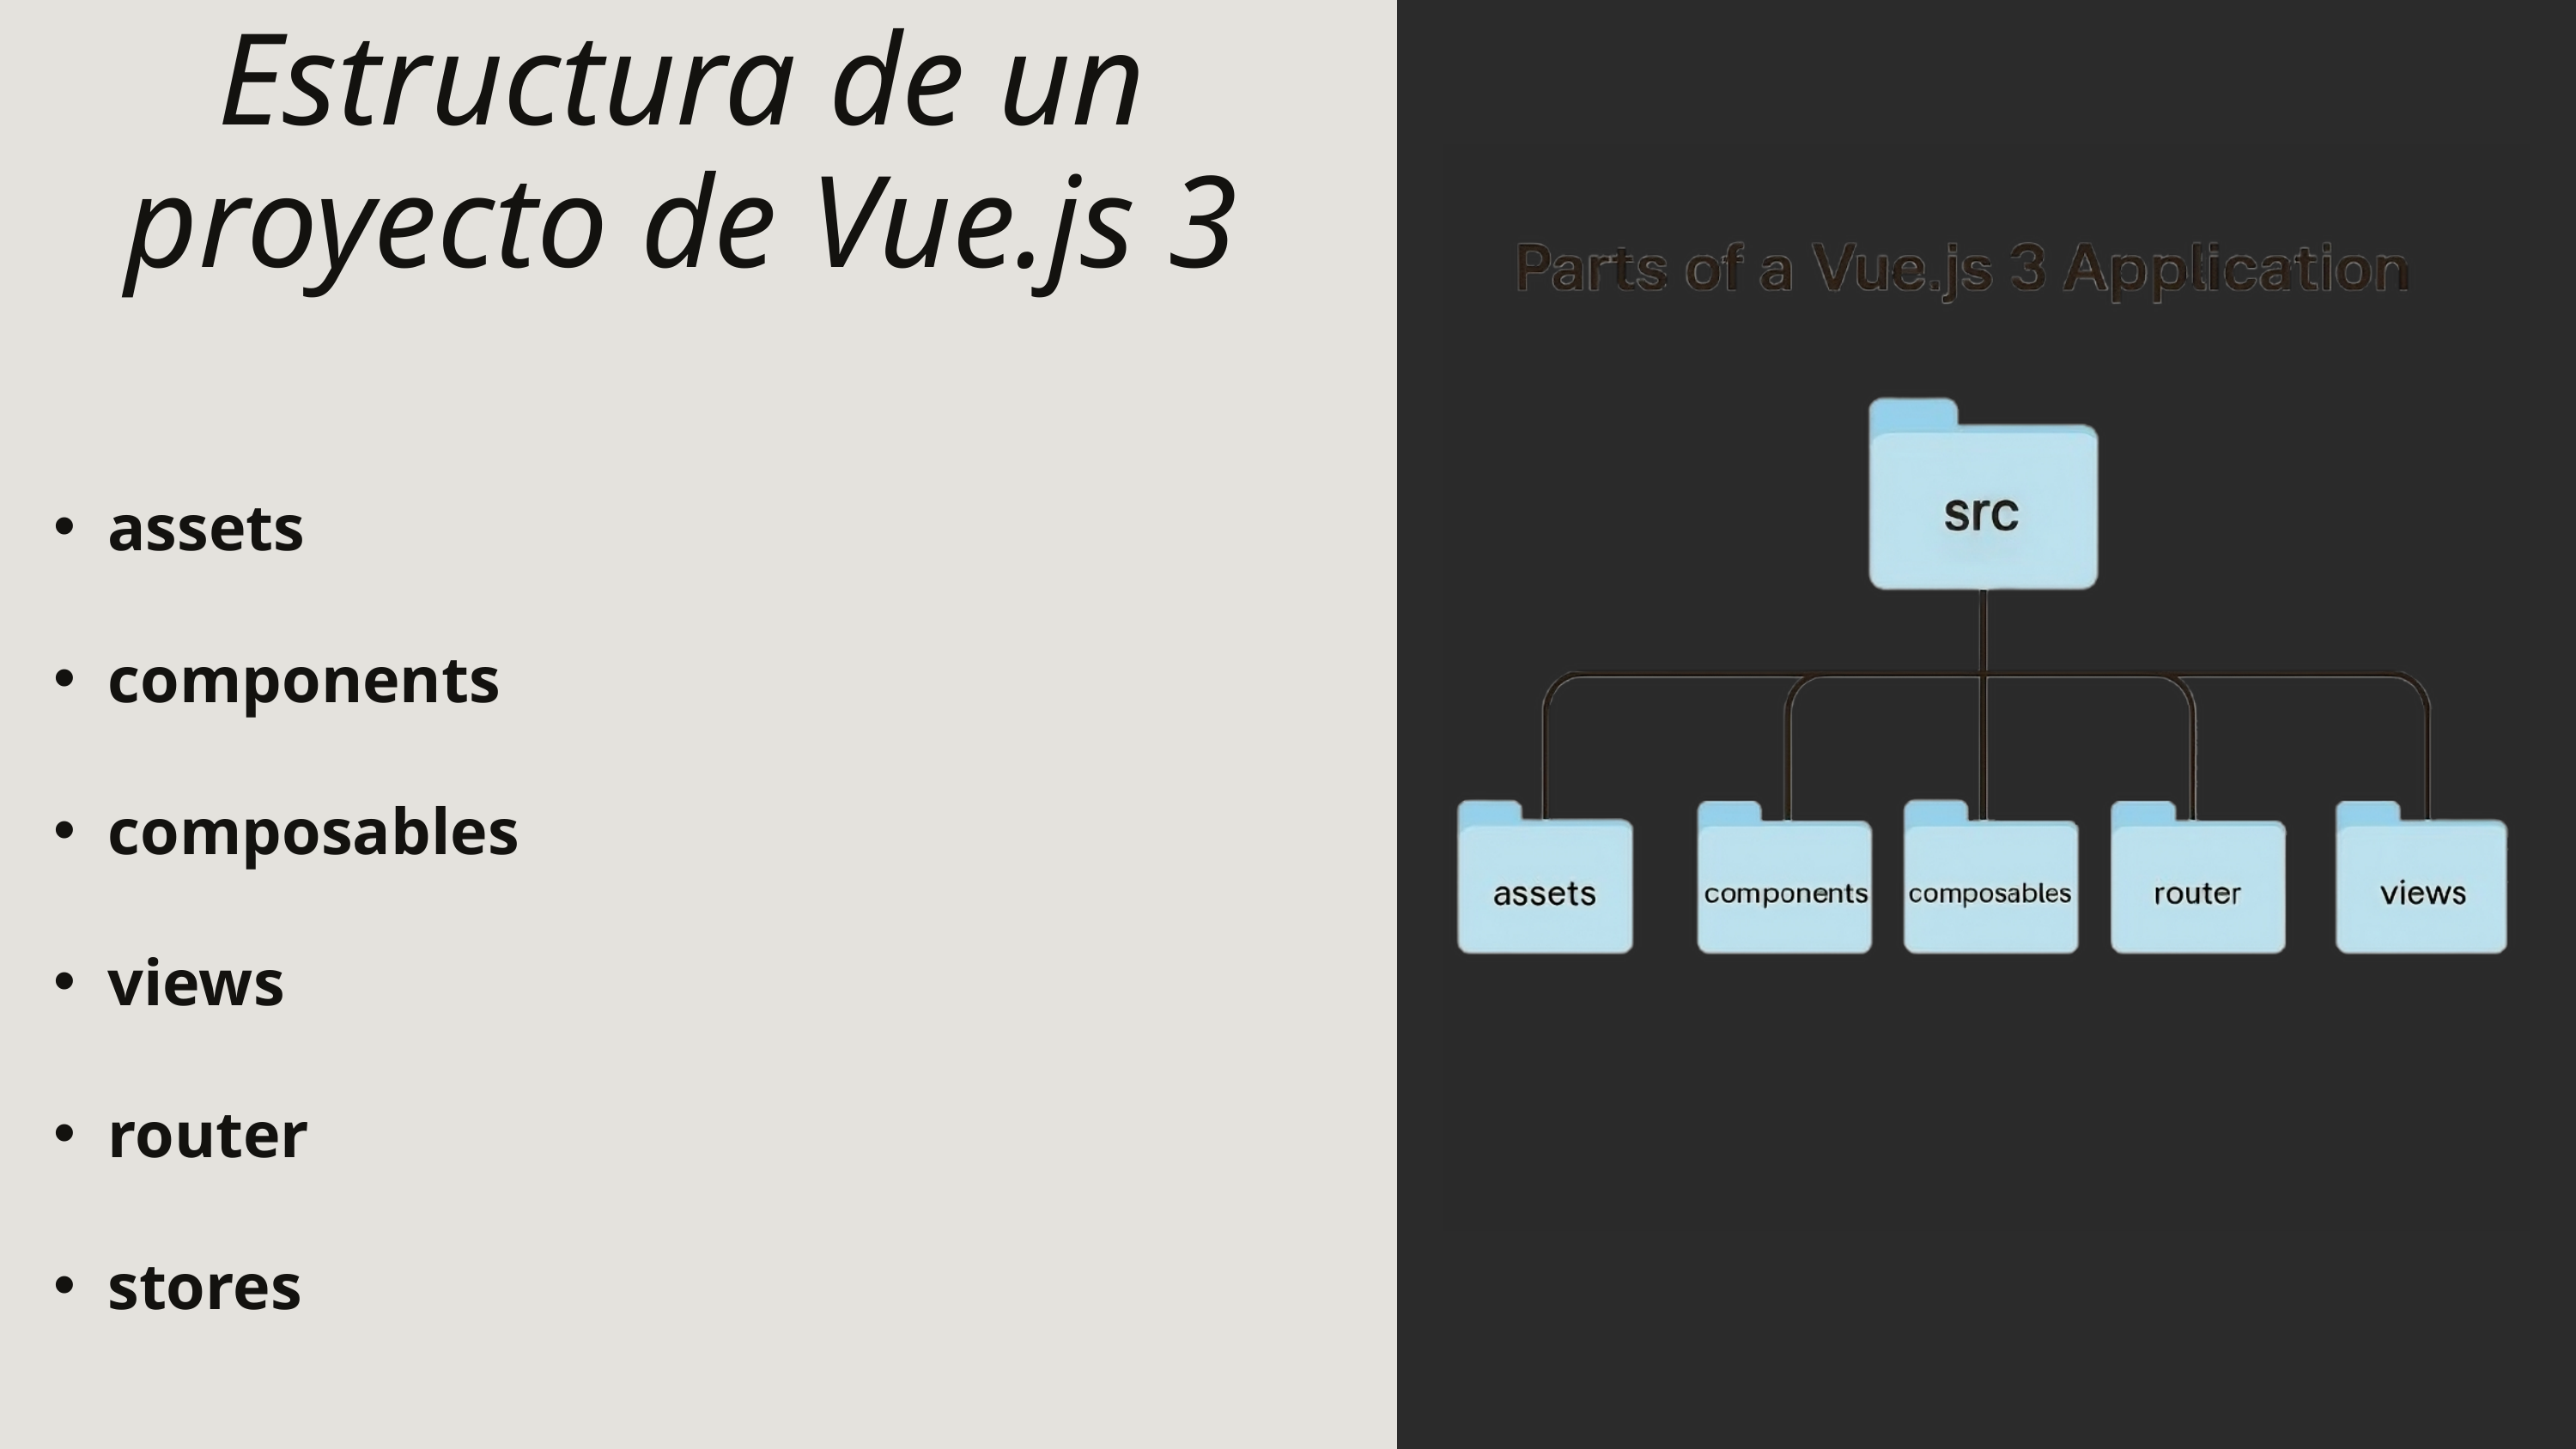

Estructura de un proyecto de Vue.js 3
assets
components
composables
views
router
stores